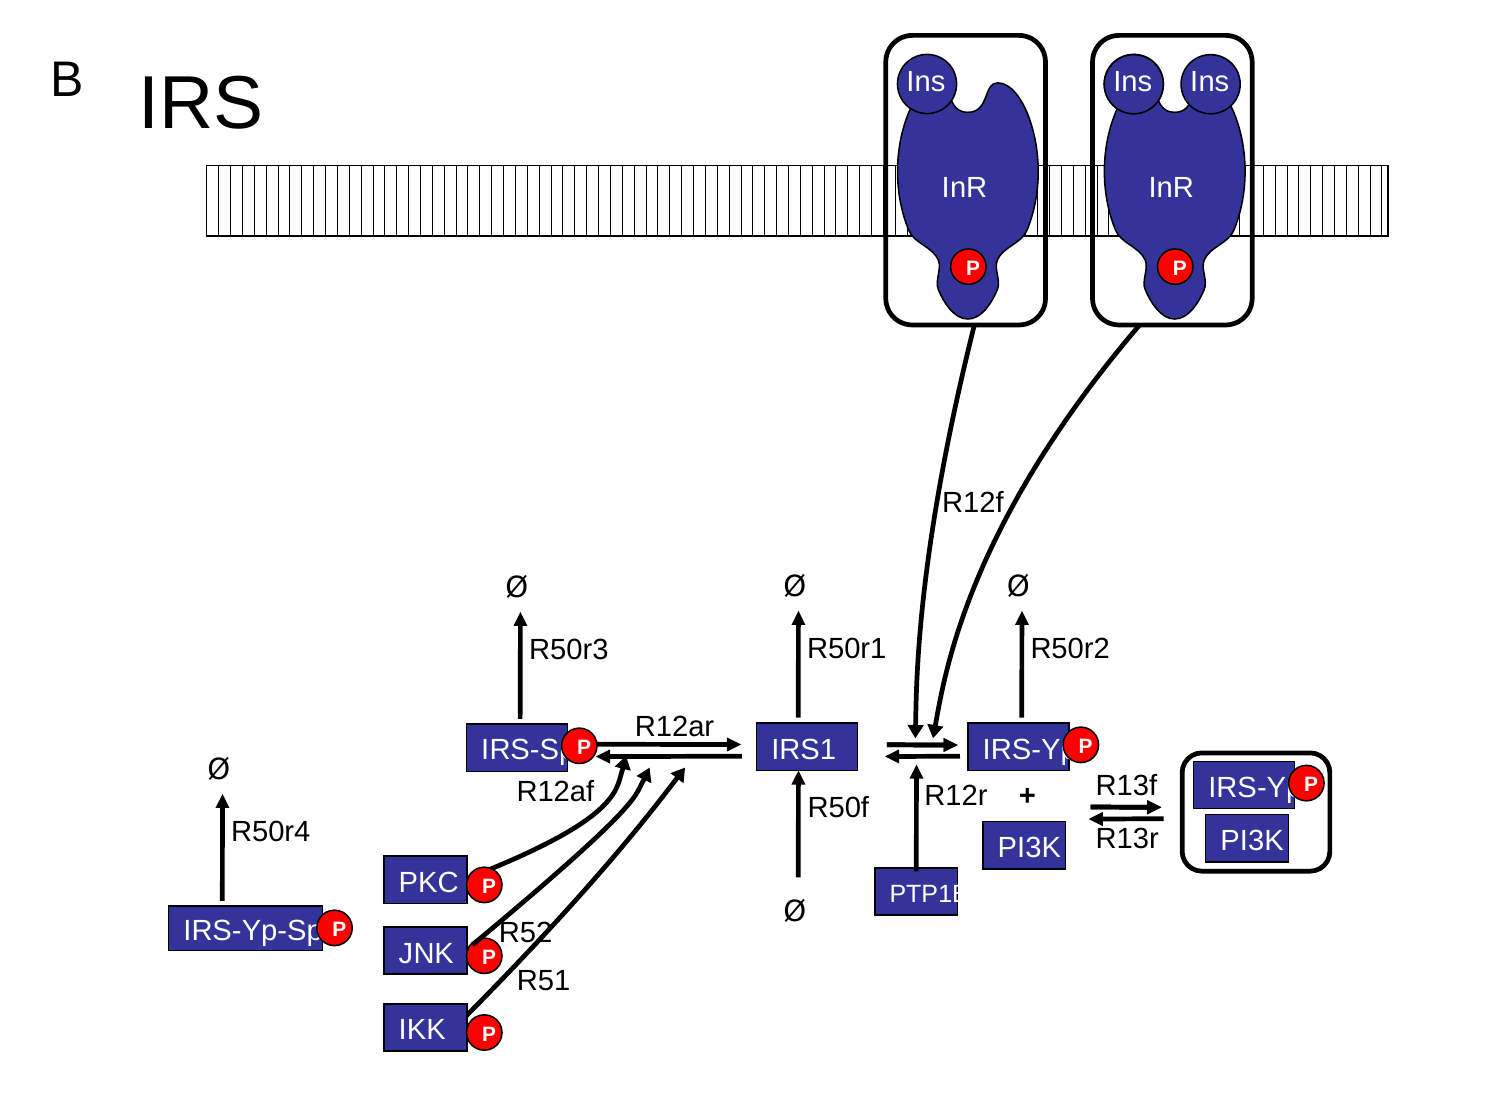

B
IRS
Ins
Ins
Ins
Ins
InR
InR
P
P
R12f
Ø
Ø
Ø
R50r1
R50r2
R50r3
R12ar
IRS1
IRS-Yp
IRS-Sp
P
P
Ø
R13f
IRS-Yp
R12af
P
R12r
+
R50f
R50r4
R13r
PI3K
PI3K
PKC
P
PTP1B
Ø
R52
IRS-Yp-Sp
P
JNK
P
R51
IKK
P